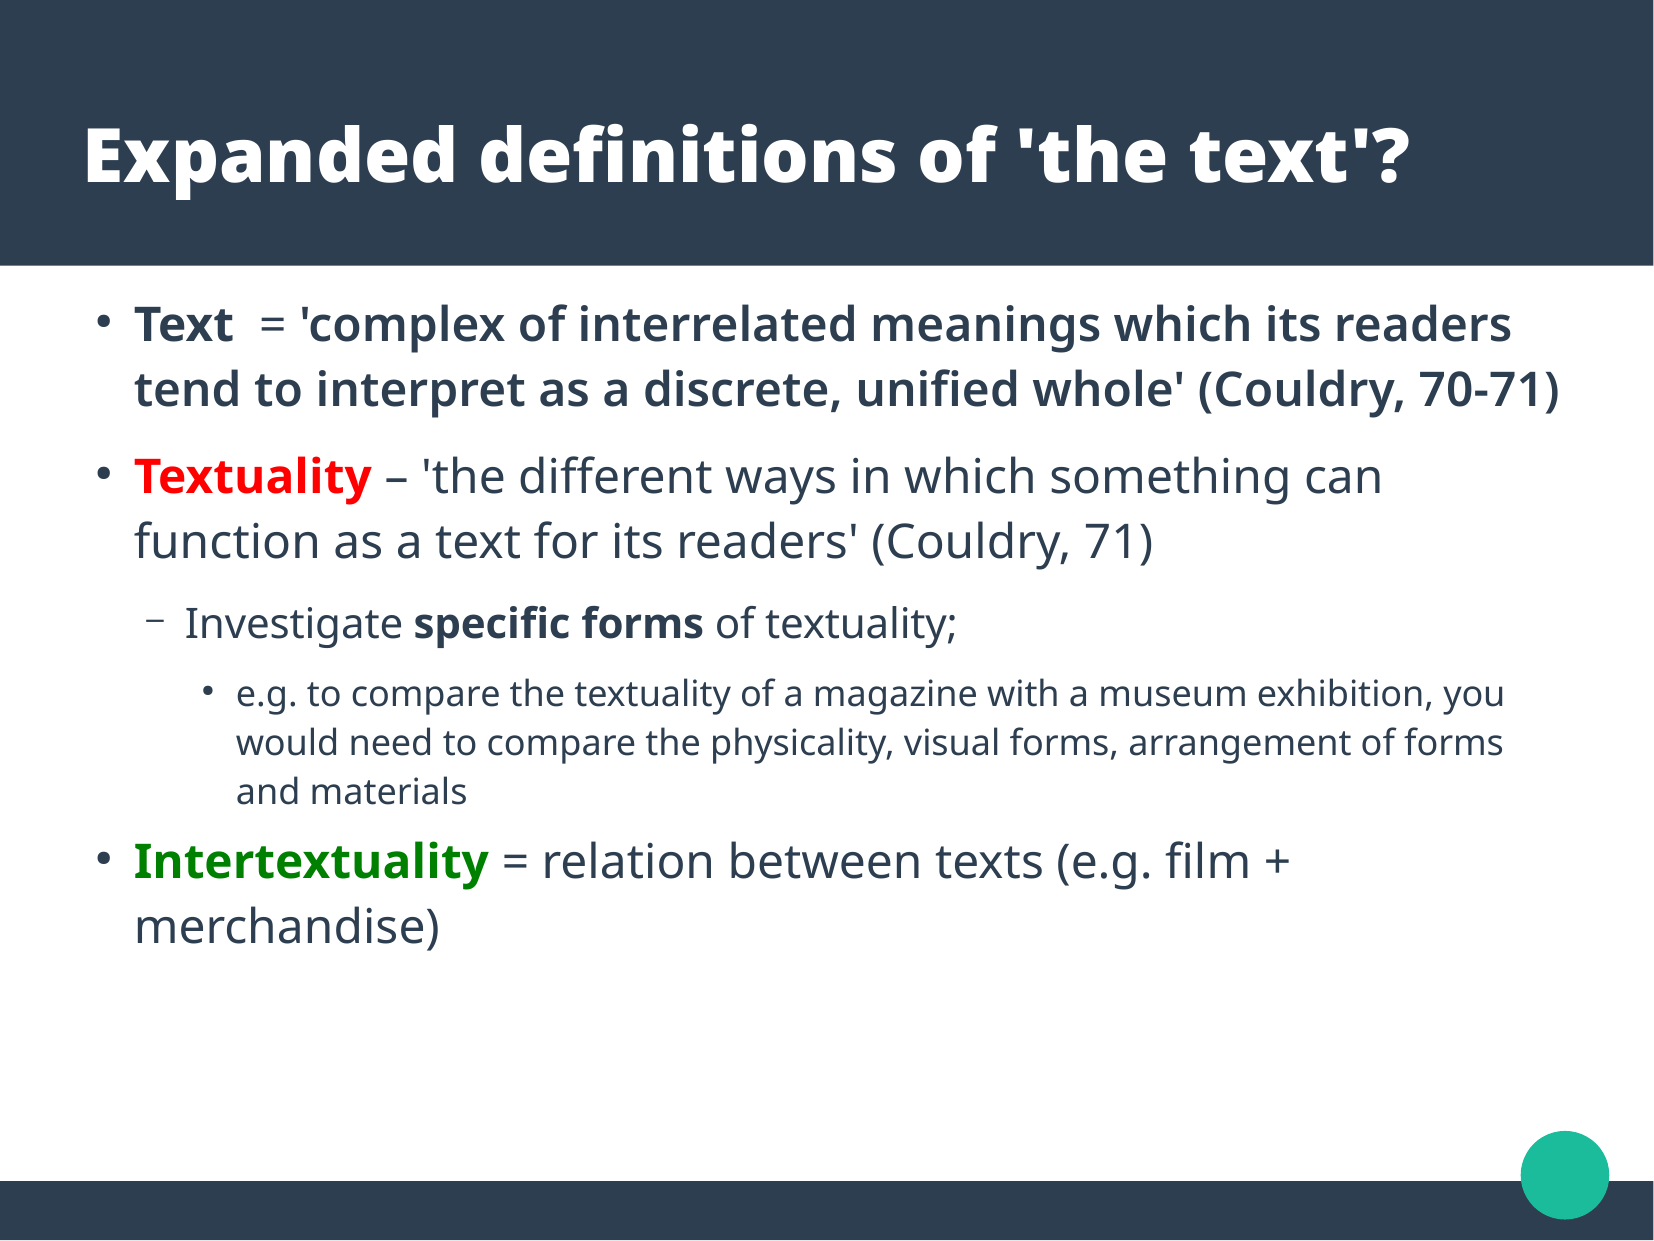

# Expanded definitions of 'the text'?
Text = 'complex of interrelated meanings which its readers tend to interpret as a discrete, unified whole' (Couldry, 70-71)
Textuality – 'the different ways in which something can function as a text for its readers' (Couldry, 71)
Investigate specific forms of textuality;
e.g. to compare the textuality of a magazine with a museum exhibition, you would need to compare the physicality, visual forms, arrangement of forms and materials
Intertextuality = relation between texts (e.g. film + merchandise)